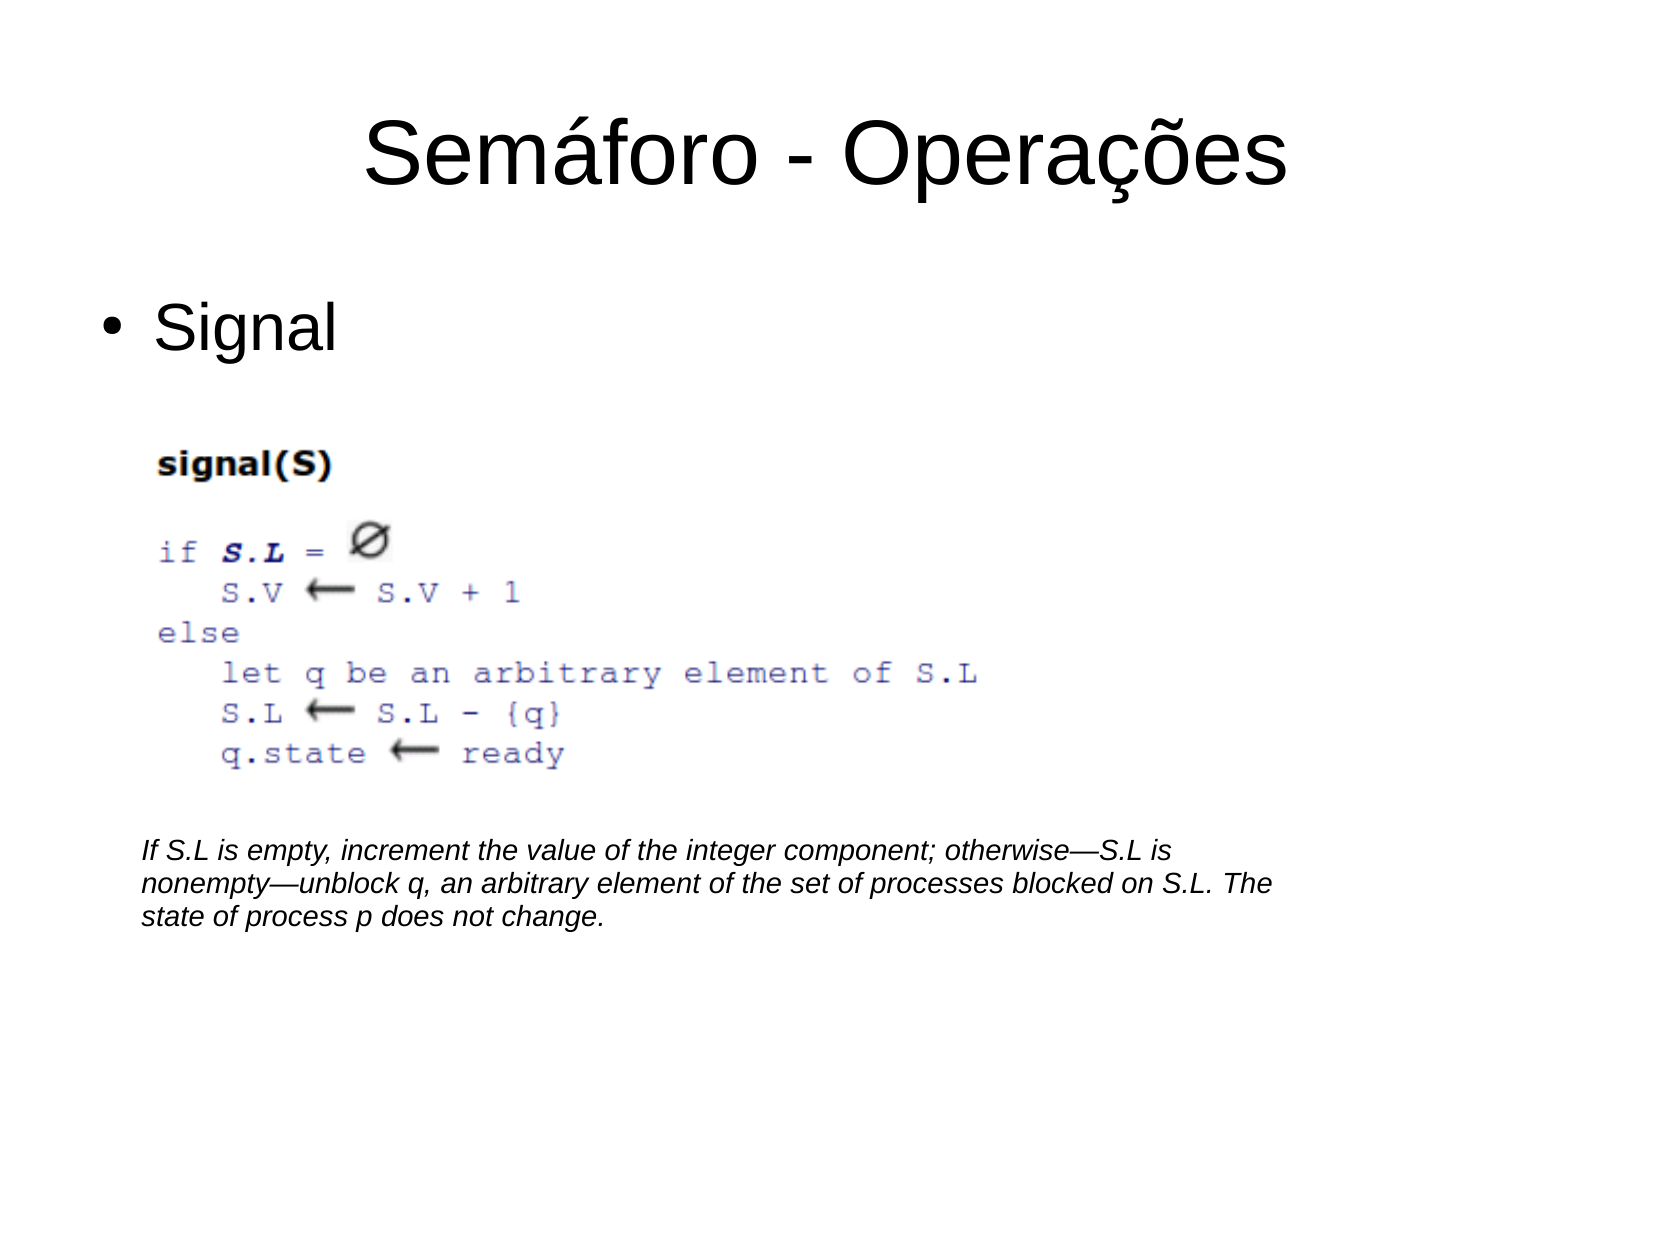

# Semáforo - Operações
Signal
If S.L is empty, increment the value of the integer component; otherwise—S.L is nonempty—unblock q, an arbitrary element of the set of processes blocked on S.L. The state of process p does not change.